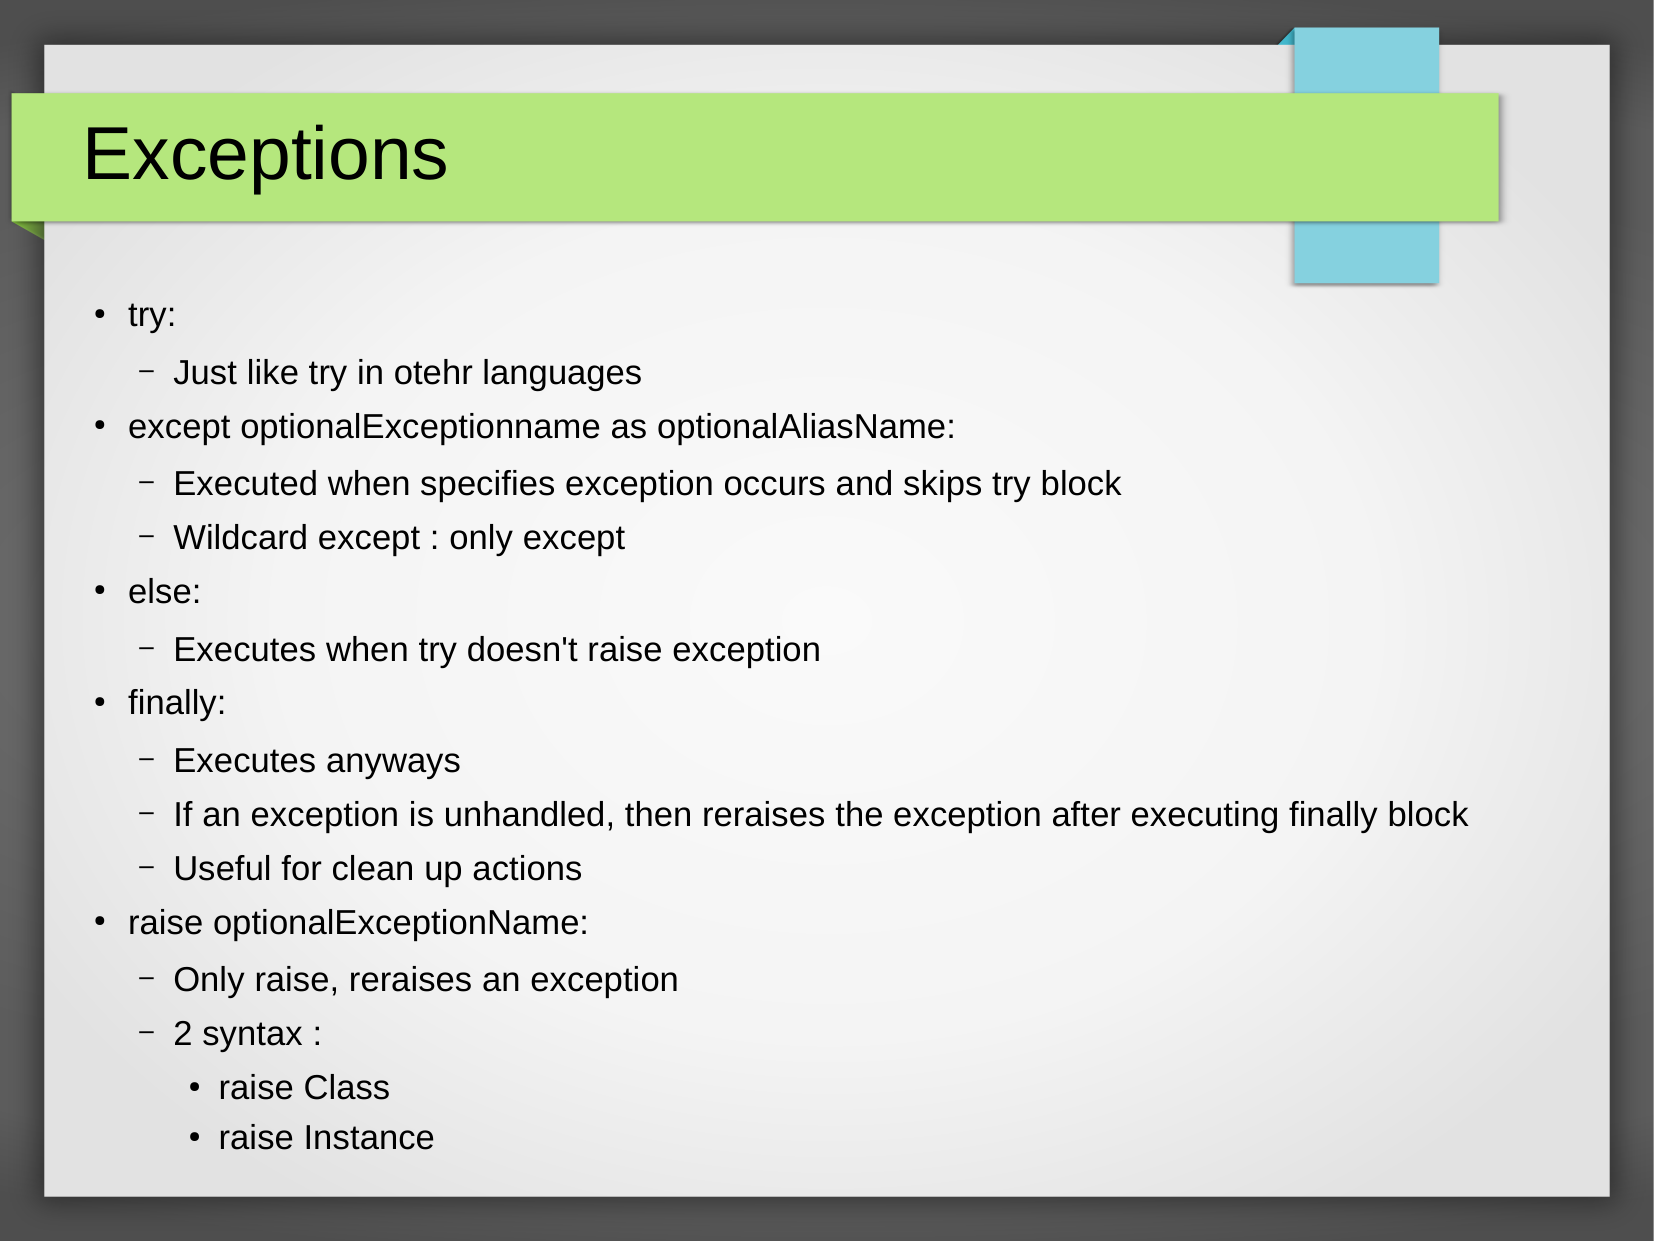

# Exceptions
try:
Just like try in otehr languages
except optionalExceptionname as optionalAliasName:
Executed when specifies exception occurs and skips try block
Wildcard except : only except
else:
Executes when try doesn't raise exception
finally:
Executes anyways
If an exception is unhandled, then reraises the exception after executing finally block
Useful for clean up actions
raise optionalExceptionName:
Only raise, reraises an exception
2 syntax :
raise Class
raise Instance